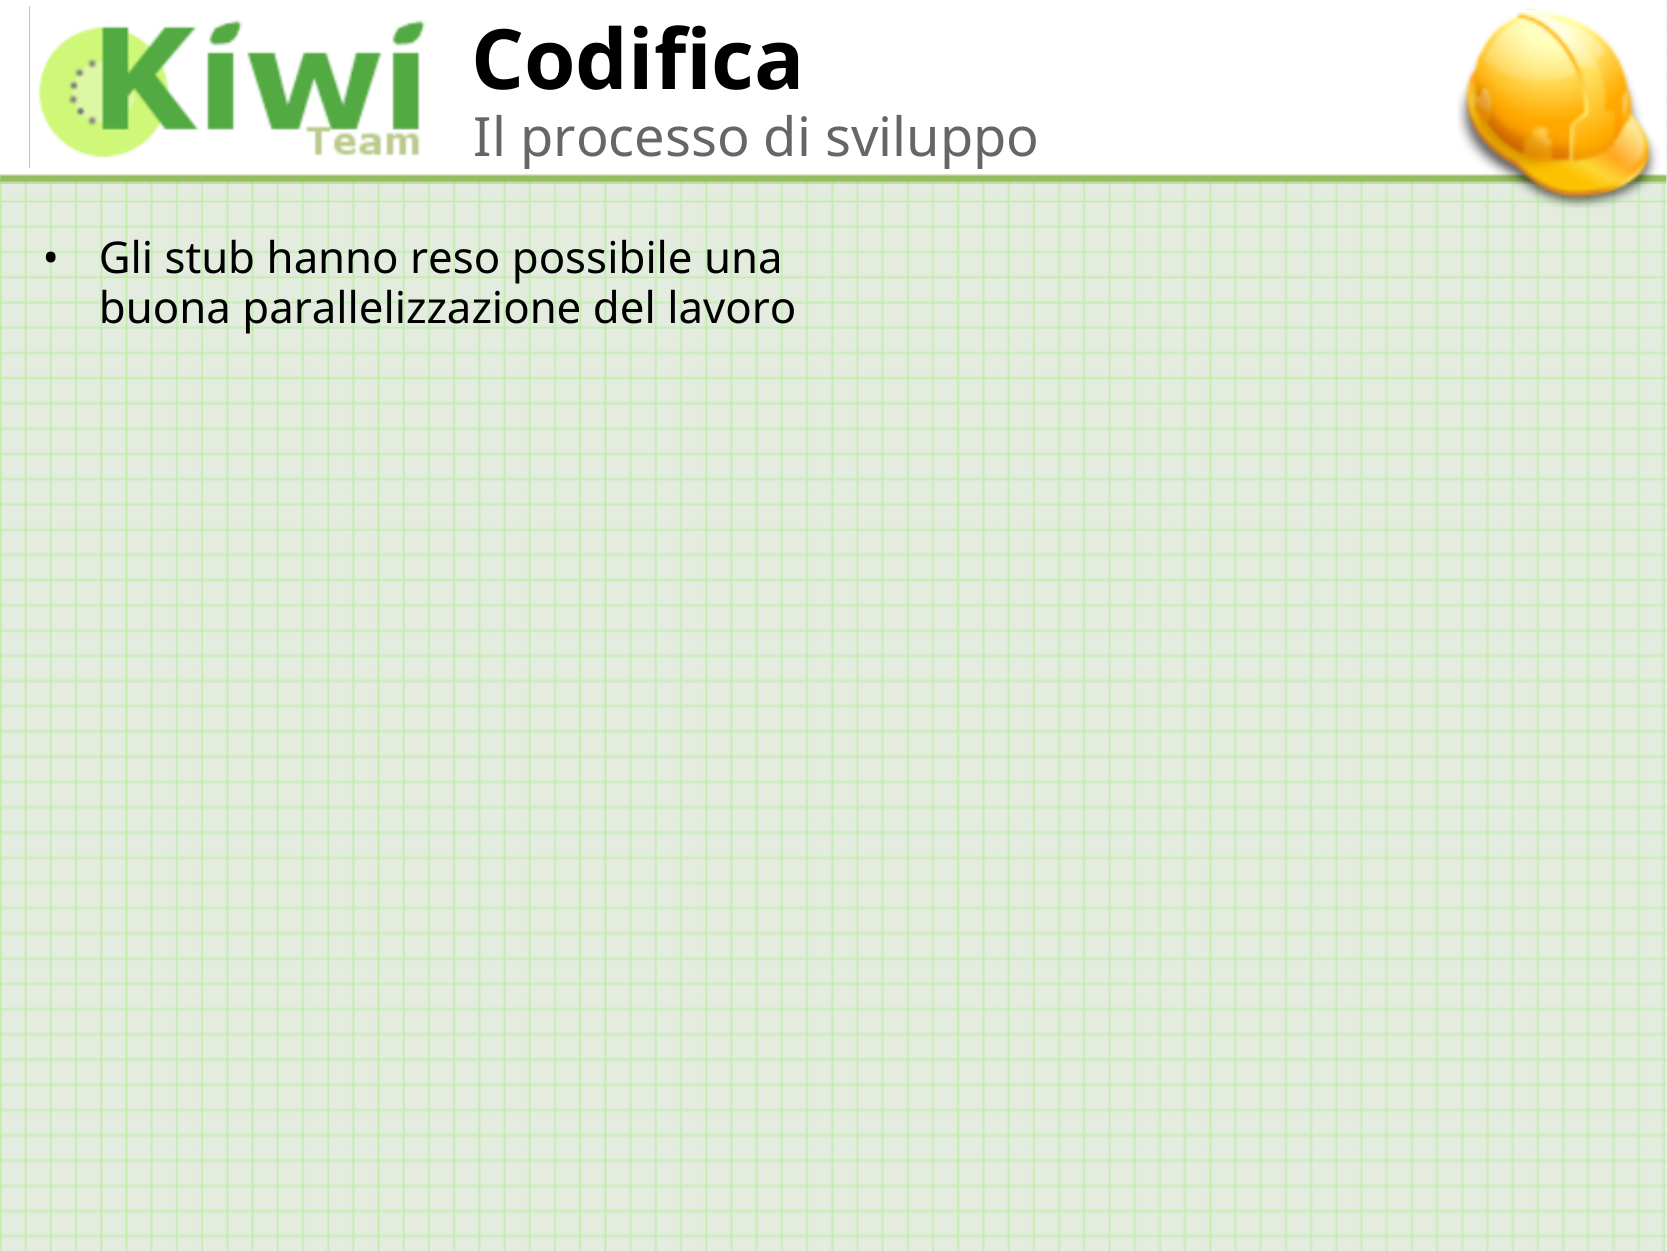

# Codifica
Il processo di sviluppo
Gli stub hanno reso possibile una buona parallelizzazione del lavoro